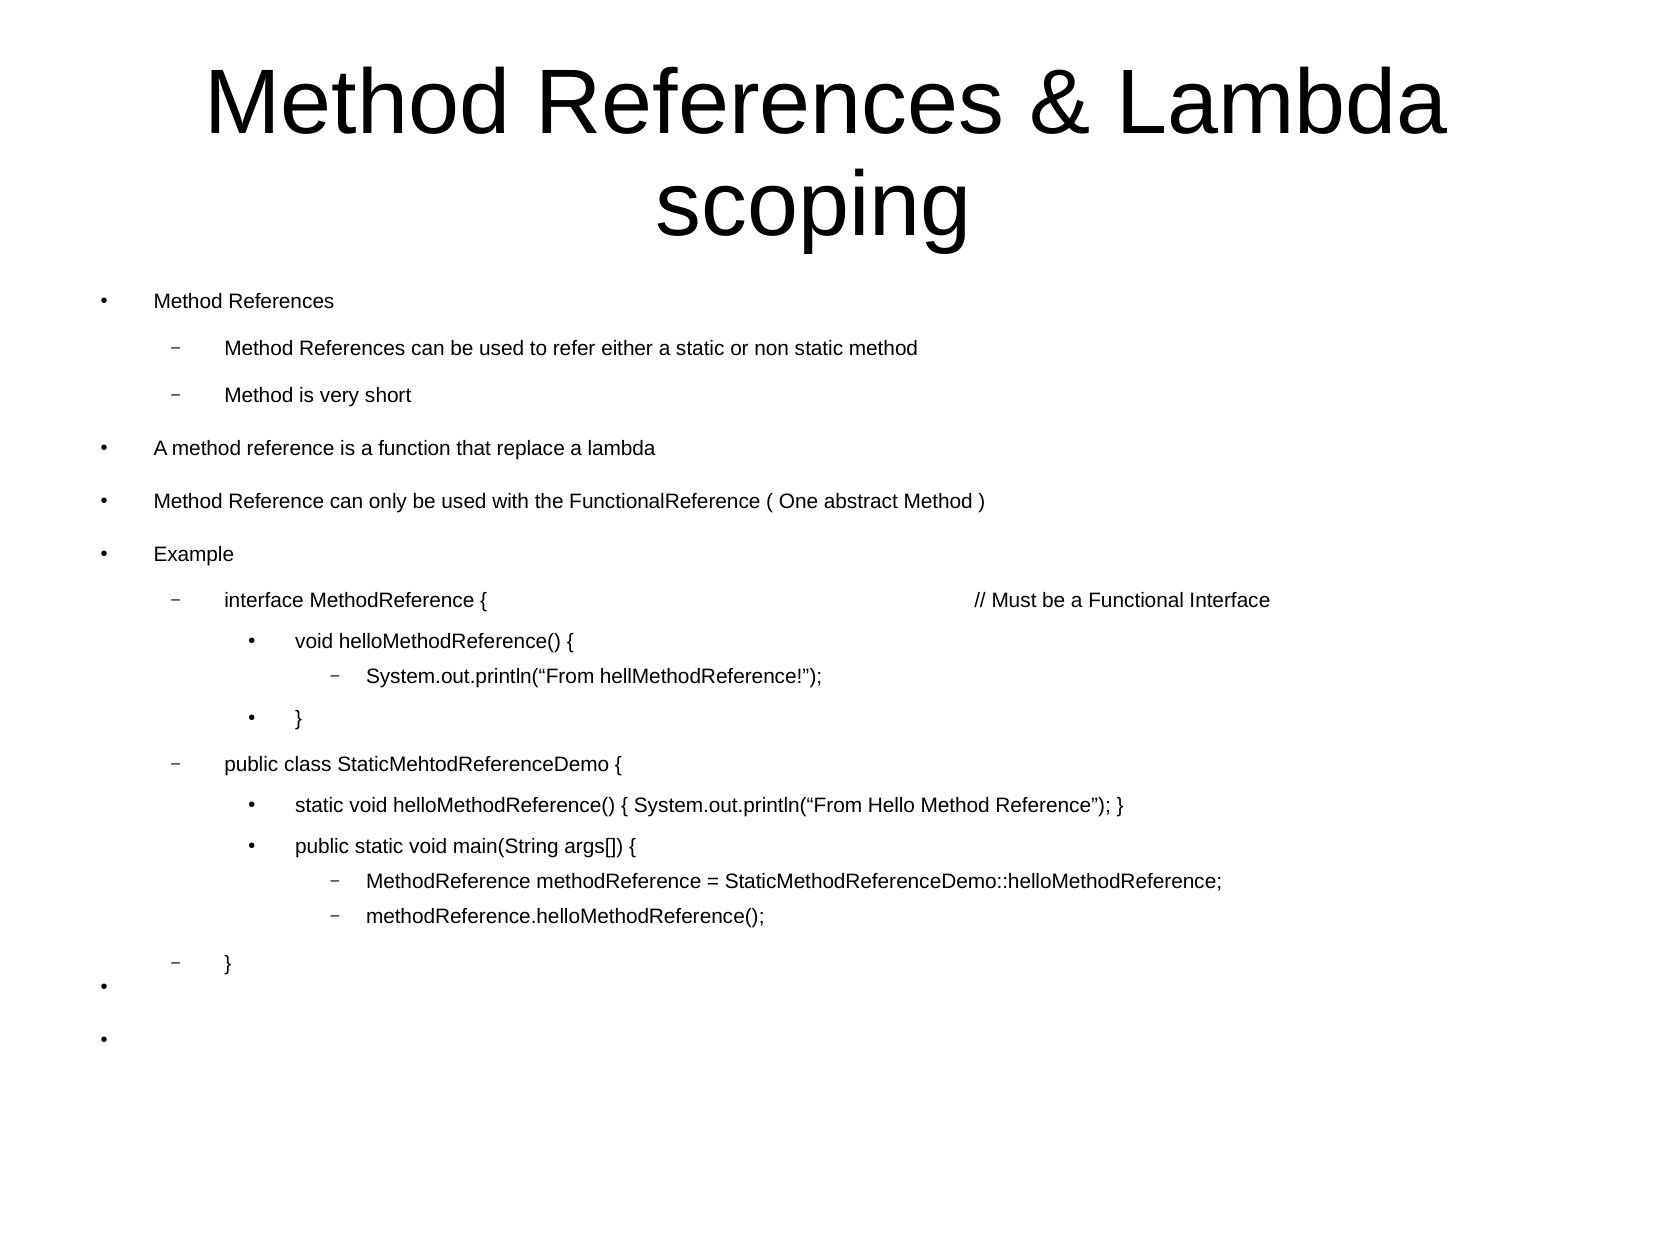

# Method References & Lambda scoping
Method References
Method References can be used to refer either a static or non static method
Method is very short
A method reference is a function that replace a lambda
Method Reference can only be used with the FunctionalReference ( One abstract Method )
Example
interface MethodReference {							// Must be a Functional Interface
void helloMethodReference() {
System.out.println(“From hellMethodReference!”);
}
public class StaticMehtodReferenceDemo {
static void helloMethodReference() { System.out.println(“From Hello Method Reference”); }
public static void main(String args[]) {
MethodReference methodReference = StaticMethodReferenceDemo::helloMethodReference;
methodReference.helloMethodReference();
}